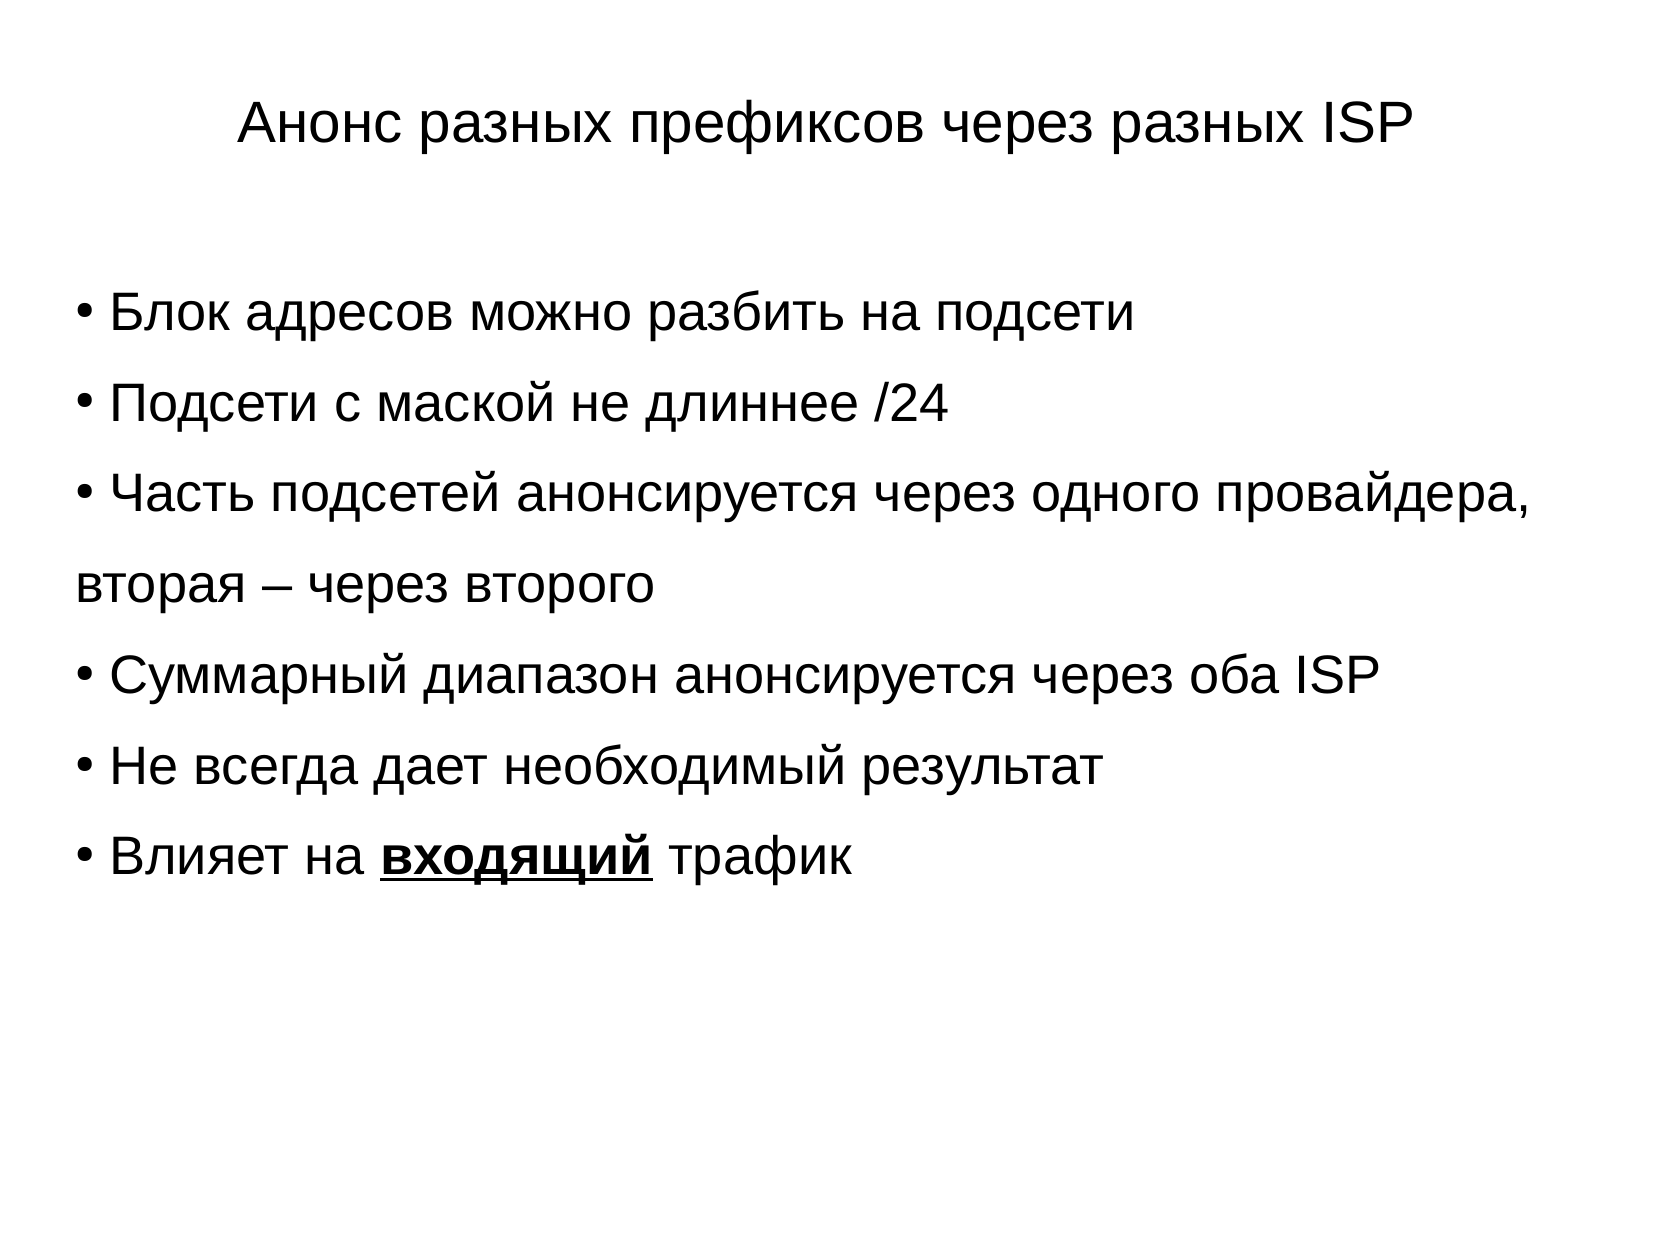

Анонс разных префиксов через разных ISP
# Блок адресов можно разбить на подсети
 Подсети с маской не длиннее /24
 Часть подсетей анонсируется через одного провайдера, вторая – через второго
 Суммарный диапазон анонсируется через оба ISP
 Не всегда дает необходимый результат
 Влияет на входящий трафик